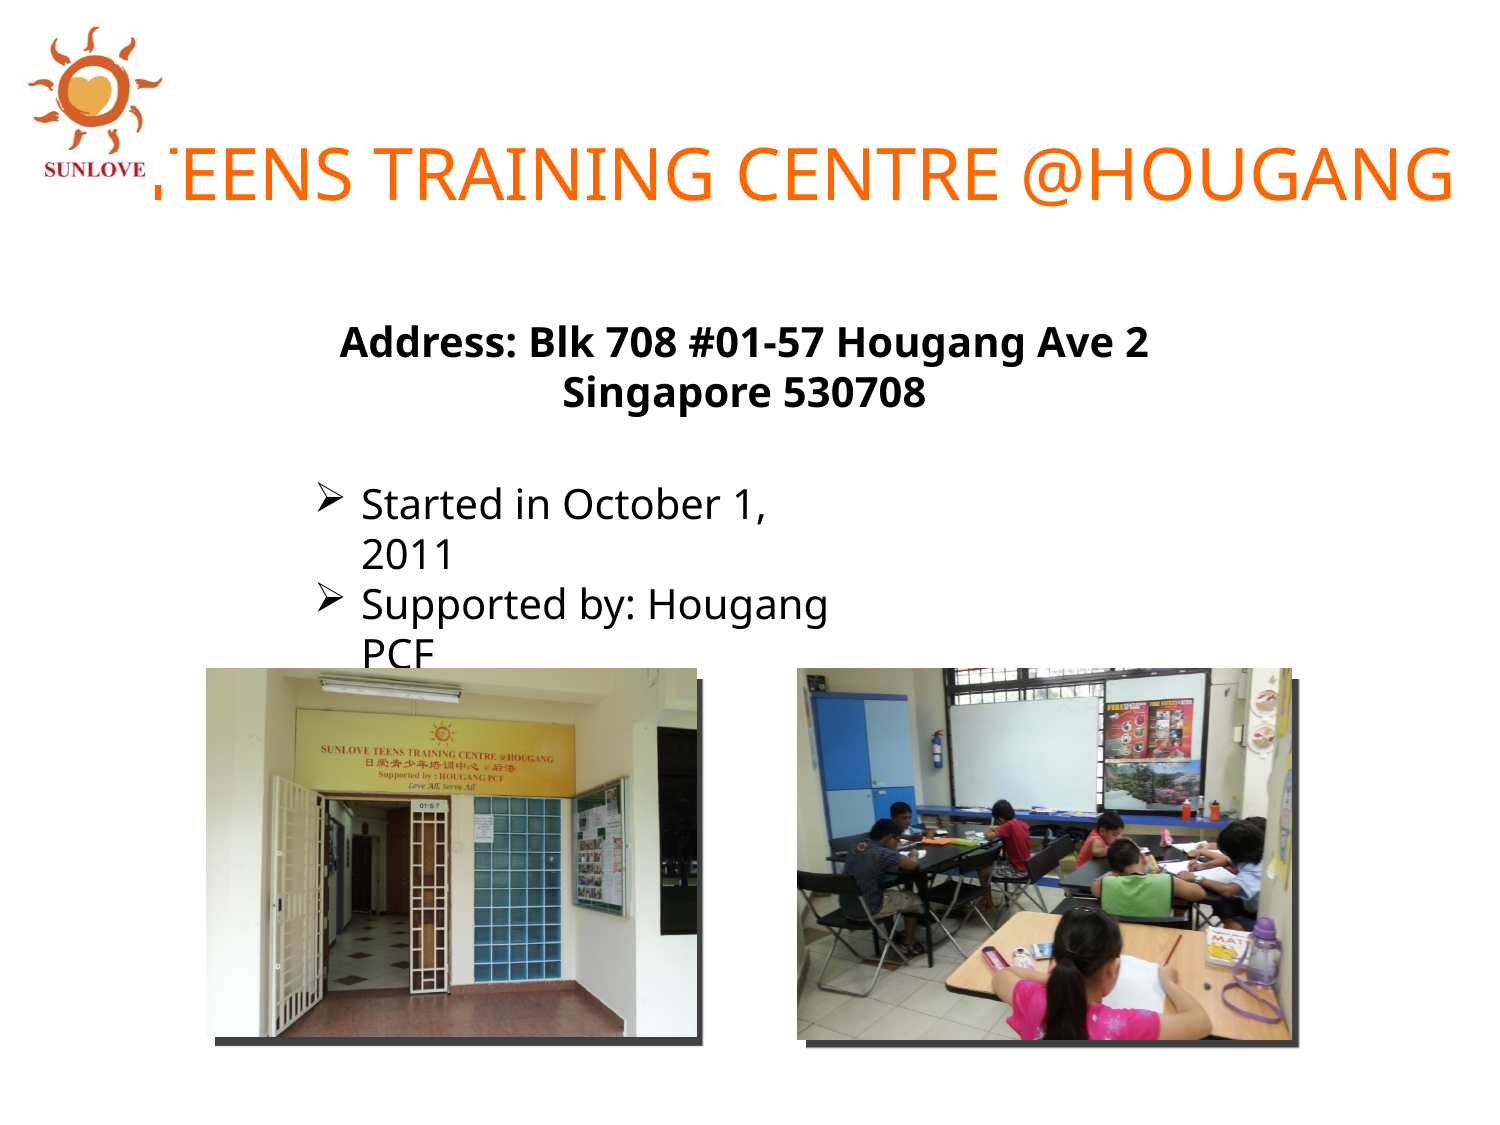

# TEENS TRAINING CENTRE @HOUGANG
Address: Blk 708 #01-57 Hougang Ave 2
Singapore 530708
Started in October 1, 2011
Supported by: Hougang PCF